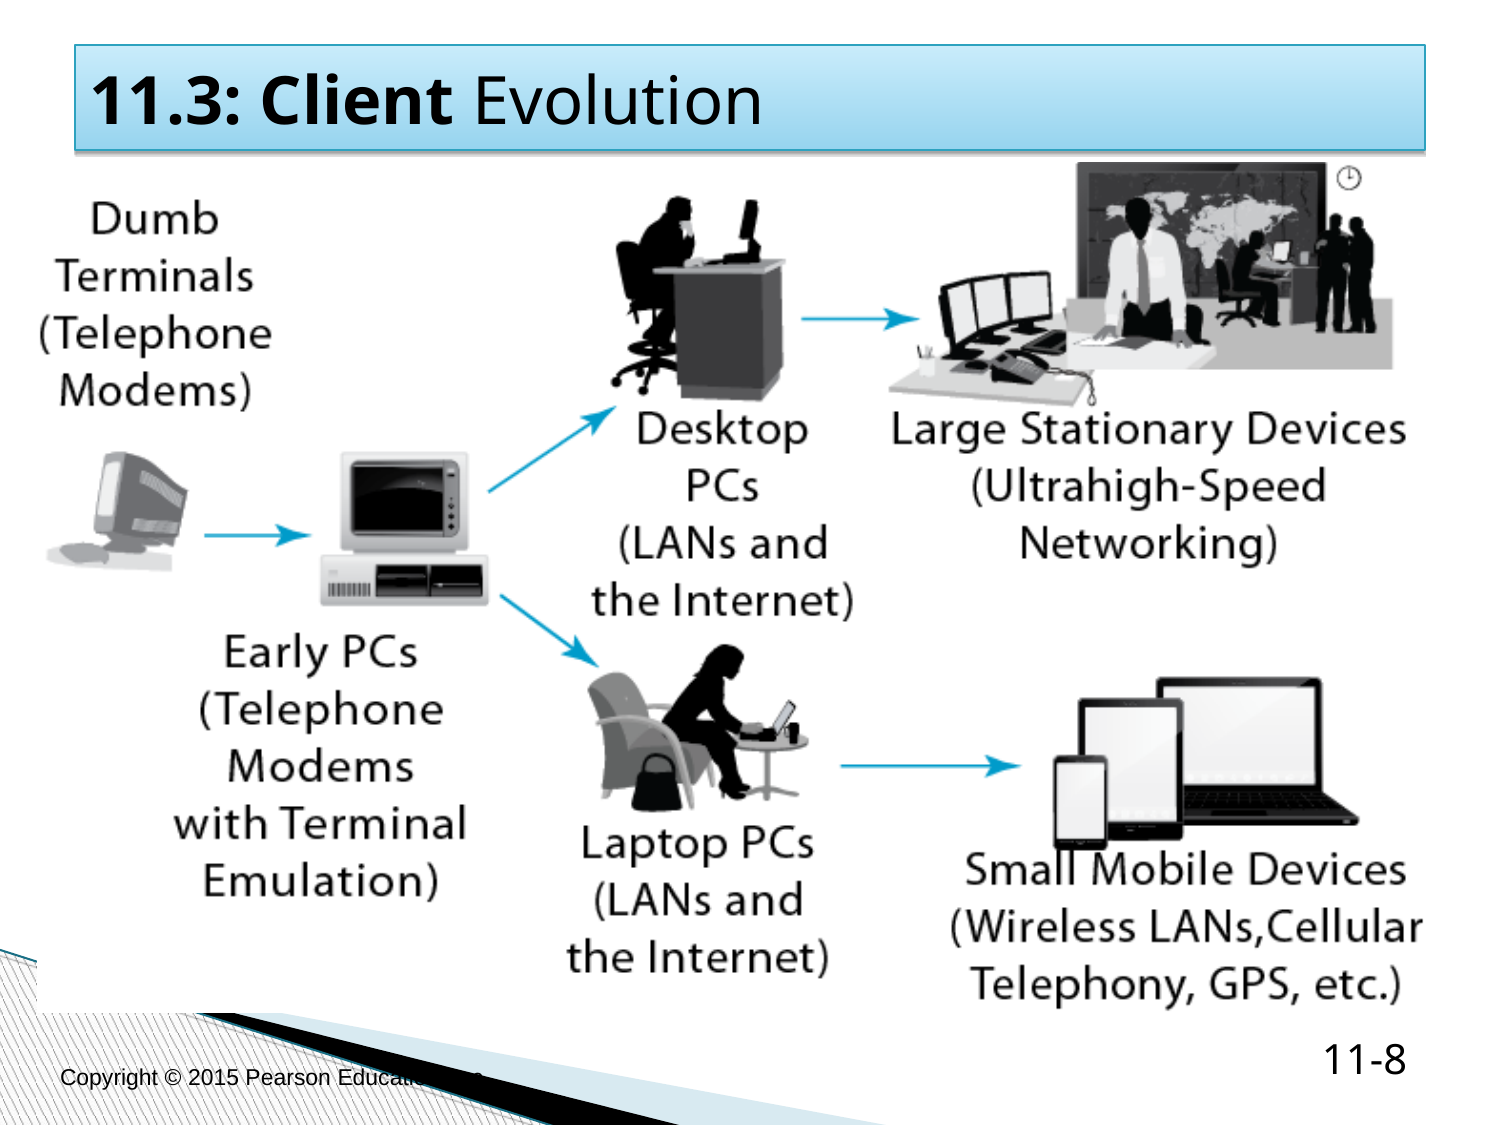

# 11.3: Client Evolution
Copyright © 2015 Pearson Education, Inc.